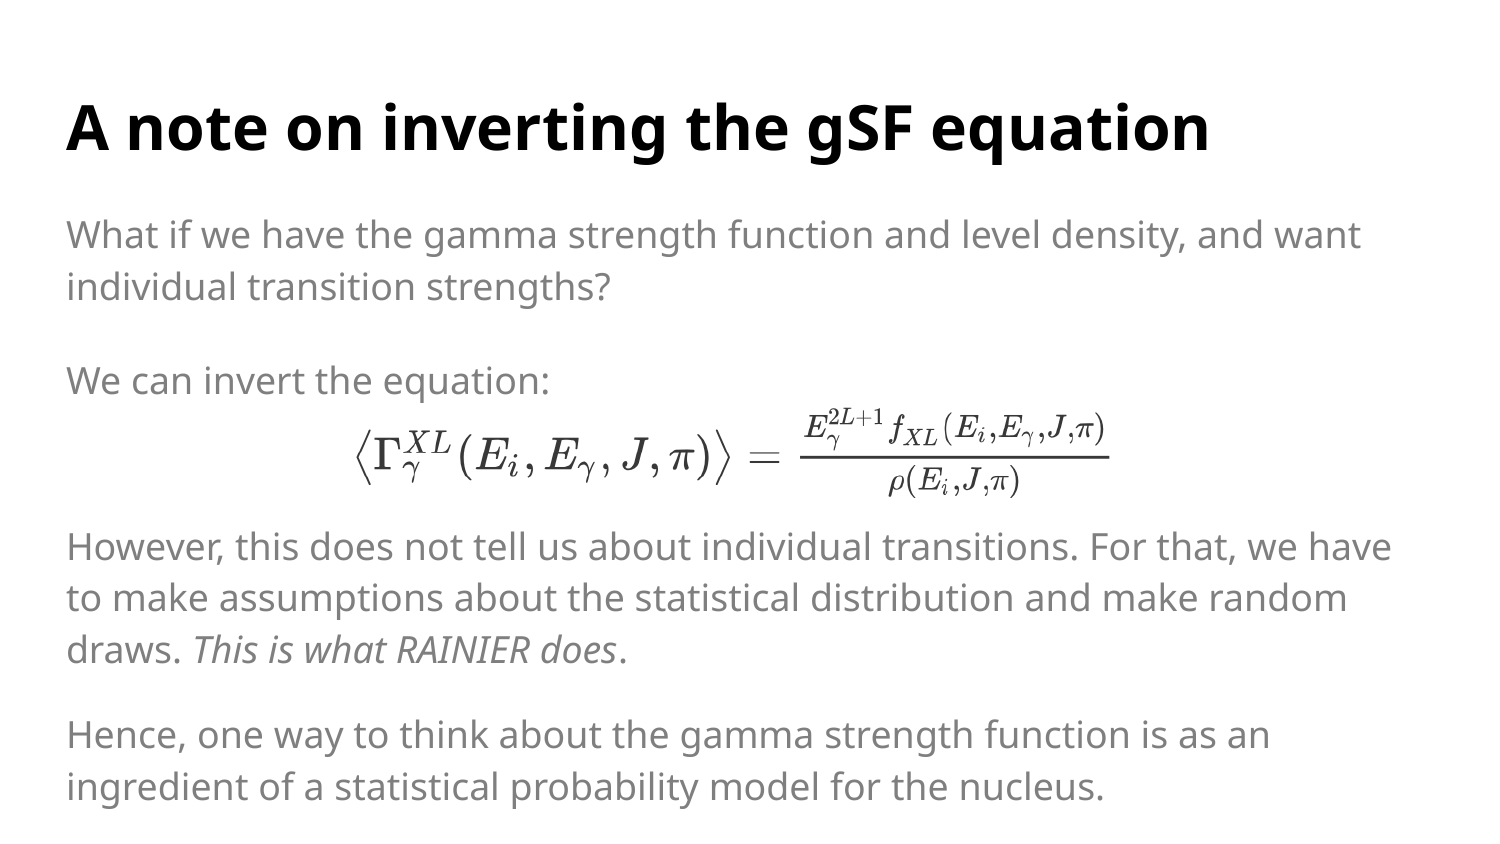

# A note on inverting the gSF equation
What if we have the gamma strength function and level density, and want individual transition strengths?
We can invert the equation:
However, this does not tell us about individual transitions. For that, we have to make assumptions about the statistical distribution and make random draws. This is what RAINIER does.
Hence, one way to think about the gamma strength function is as an ingredient of a statistical probability model for the nucleus.